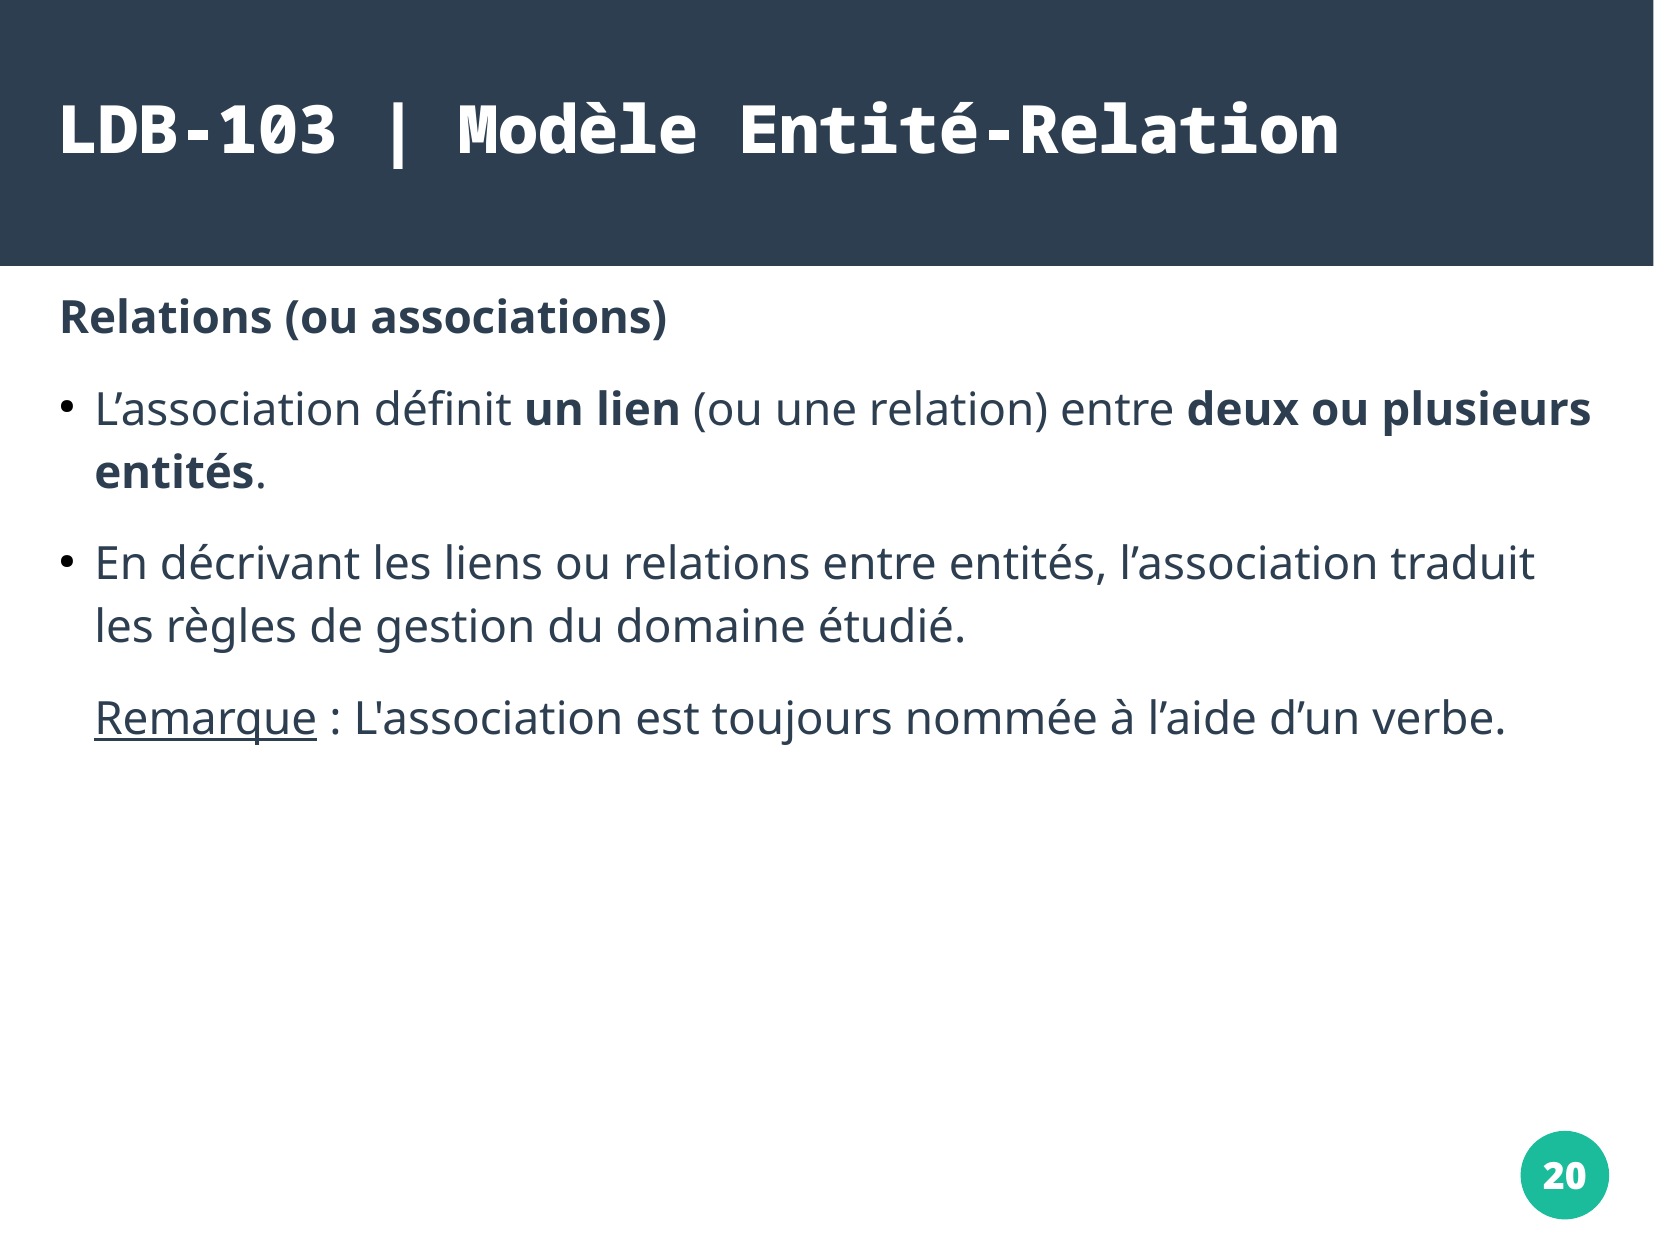

# LDB-103 | Modèle Entité-Relation
Relations (ou associations)
L’association définit un lien (ou une relation) entre deux ou plusieurs entités.
En décrivant les liens ou relations entre entités, l’association traduit les règles de gestion du domaine étudié.
Remarque : L'association est toujours nommée à l’aide d’un verbe.
20